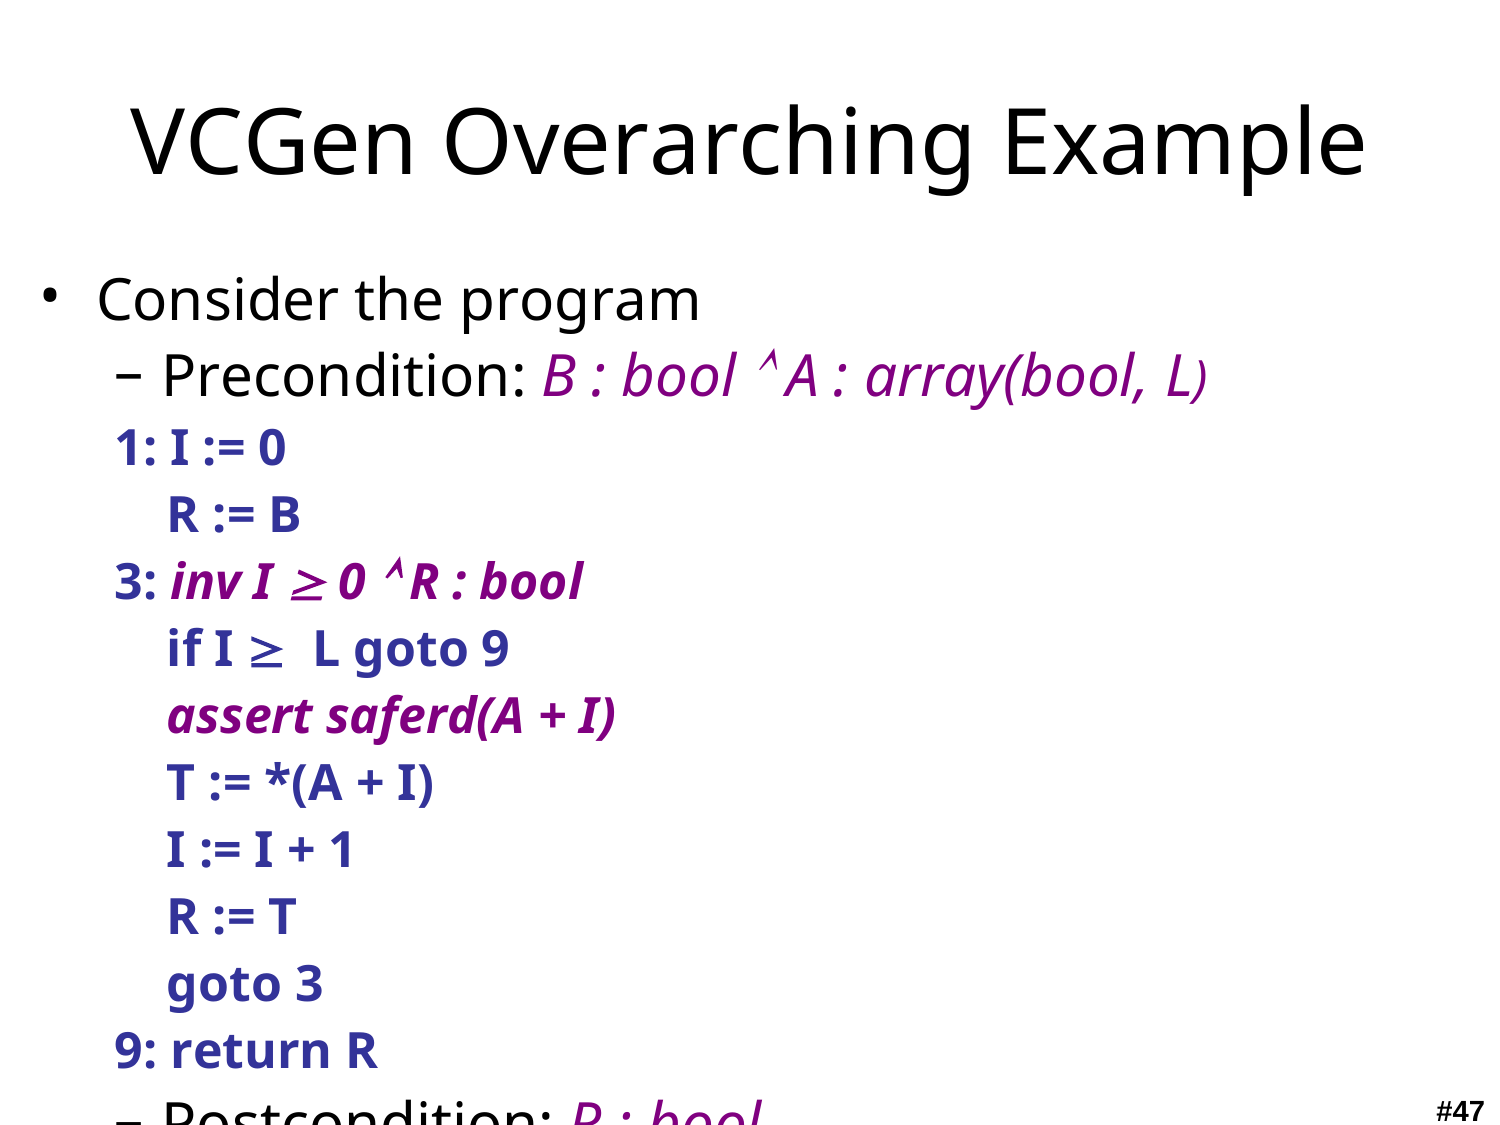

# VCGen Overarching Example
Consider the program
Precondition: B : bool  A : array(bool, L)
1: I := 0
 R := B
3: inv I  0  R : bool
 if I  L goto 9
 assert saferd(A + I)
 T := *(A + I)
 I := I + 1
 R := T
 goto 3
9: return R
Postcondition: R : bool
47